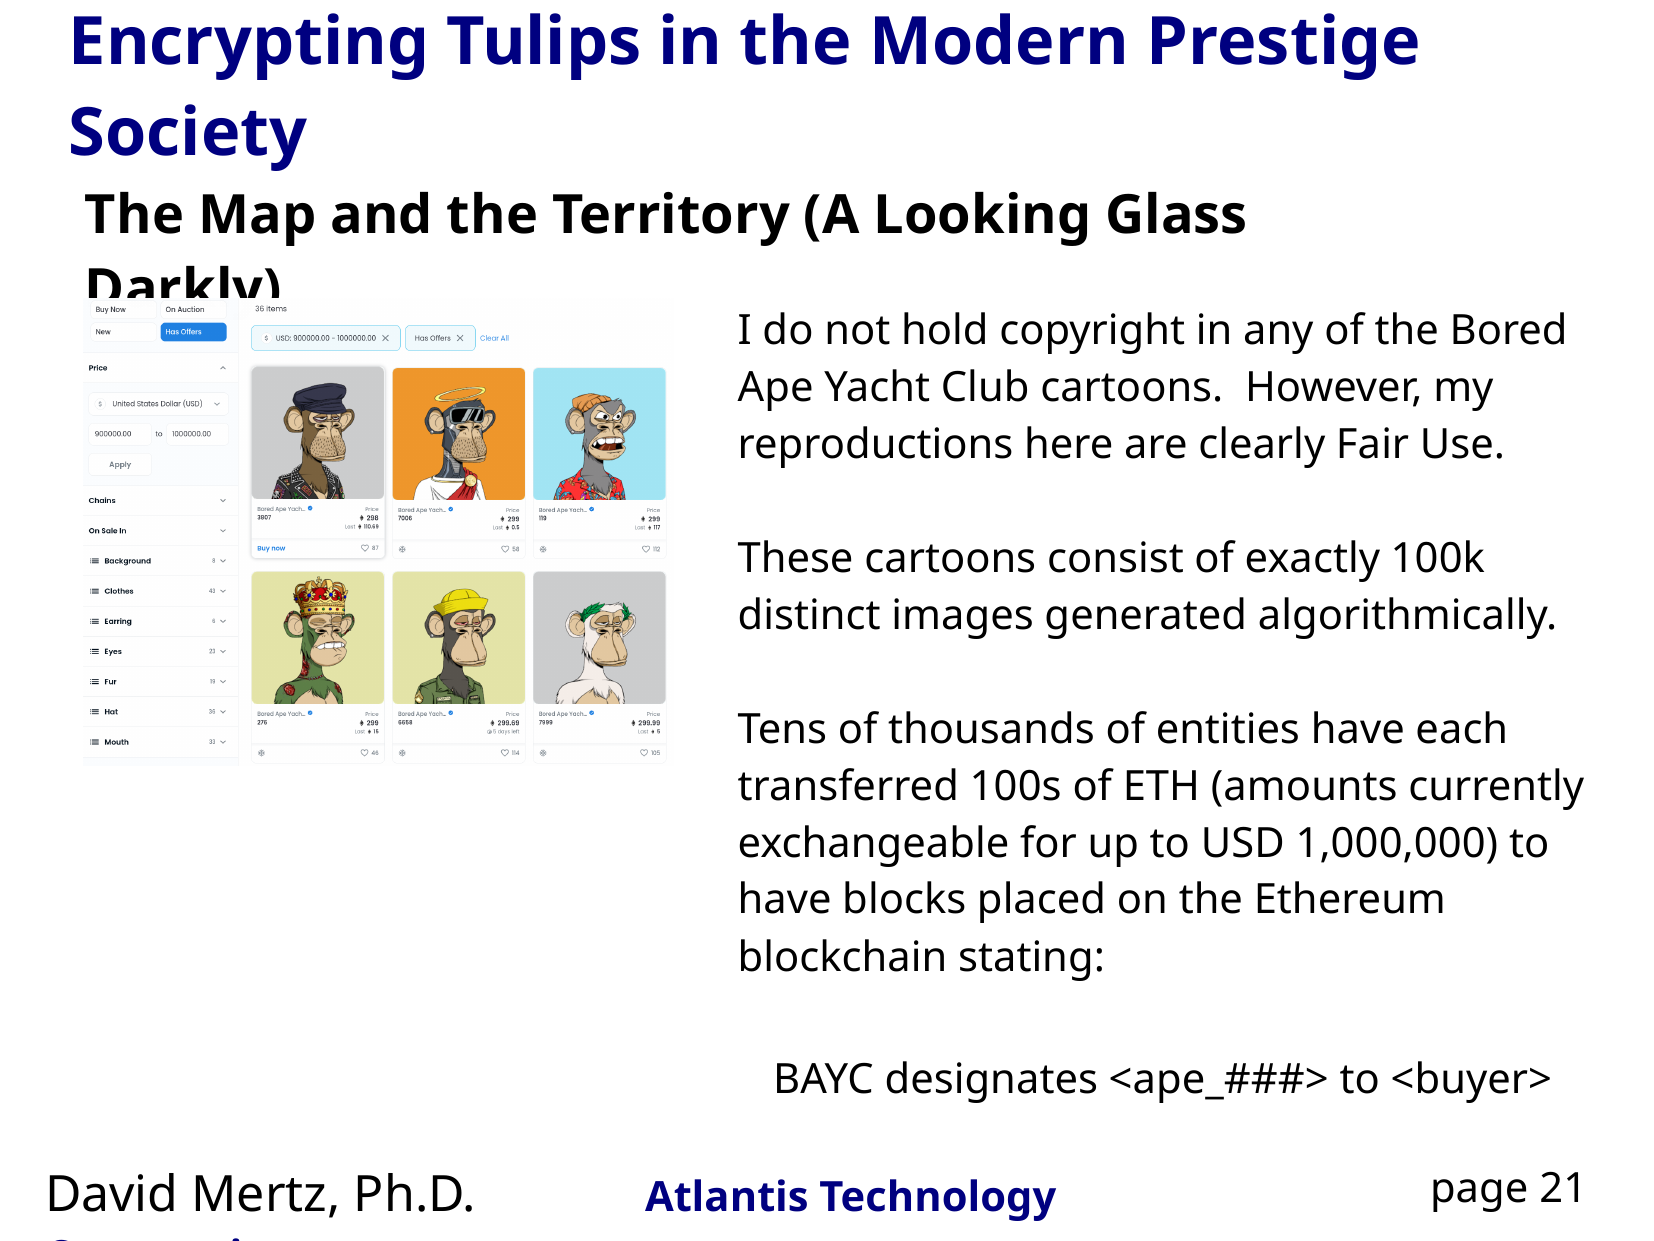

# The Map and the Territory (A Looking Glass Darkly)
I do not hold copyright in any of the Bored Ape Yacht Club cartoons. However, my reproductions here are clearly Fair Use.
These cartoons consist of exactly 100k distinct images generated algorithmically.
Tens of thousands of entities have each transferred 100s of ETH (amounts currently exchangeable for up to USD 1,000,000) to have blocks placed on the Ethereum blockchain stating:
BAYC designates <ape_###> to <buyer>